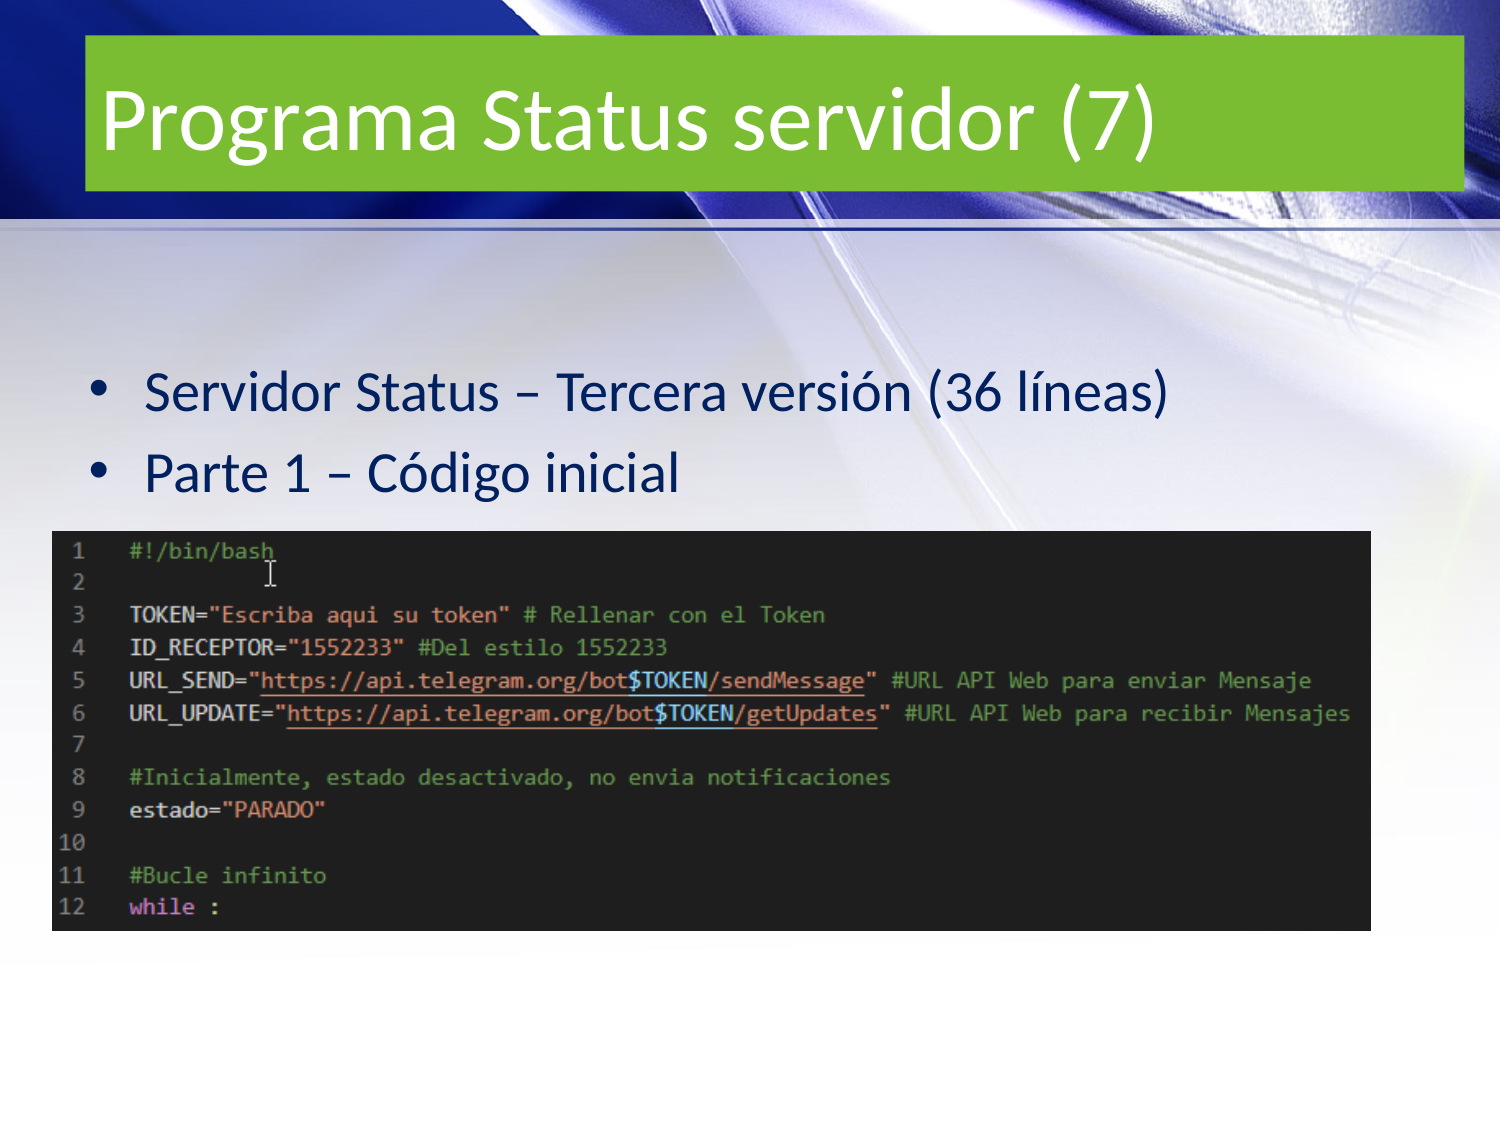

Programa Status servidor (7)
Servidor Status – Tercera versión (36 líneas)
Parte 1 – Código inicial